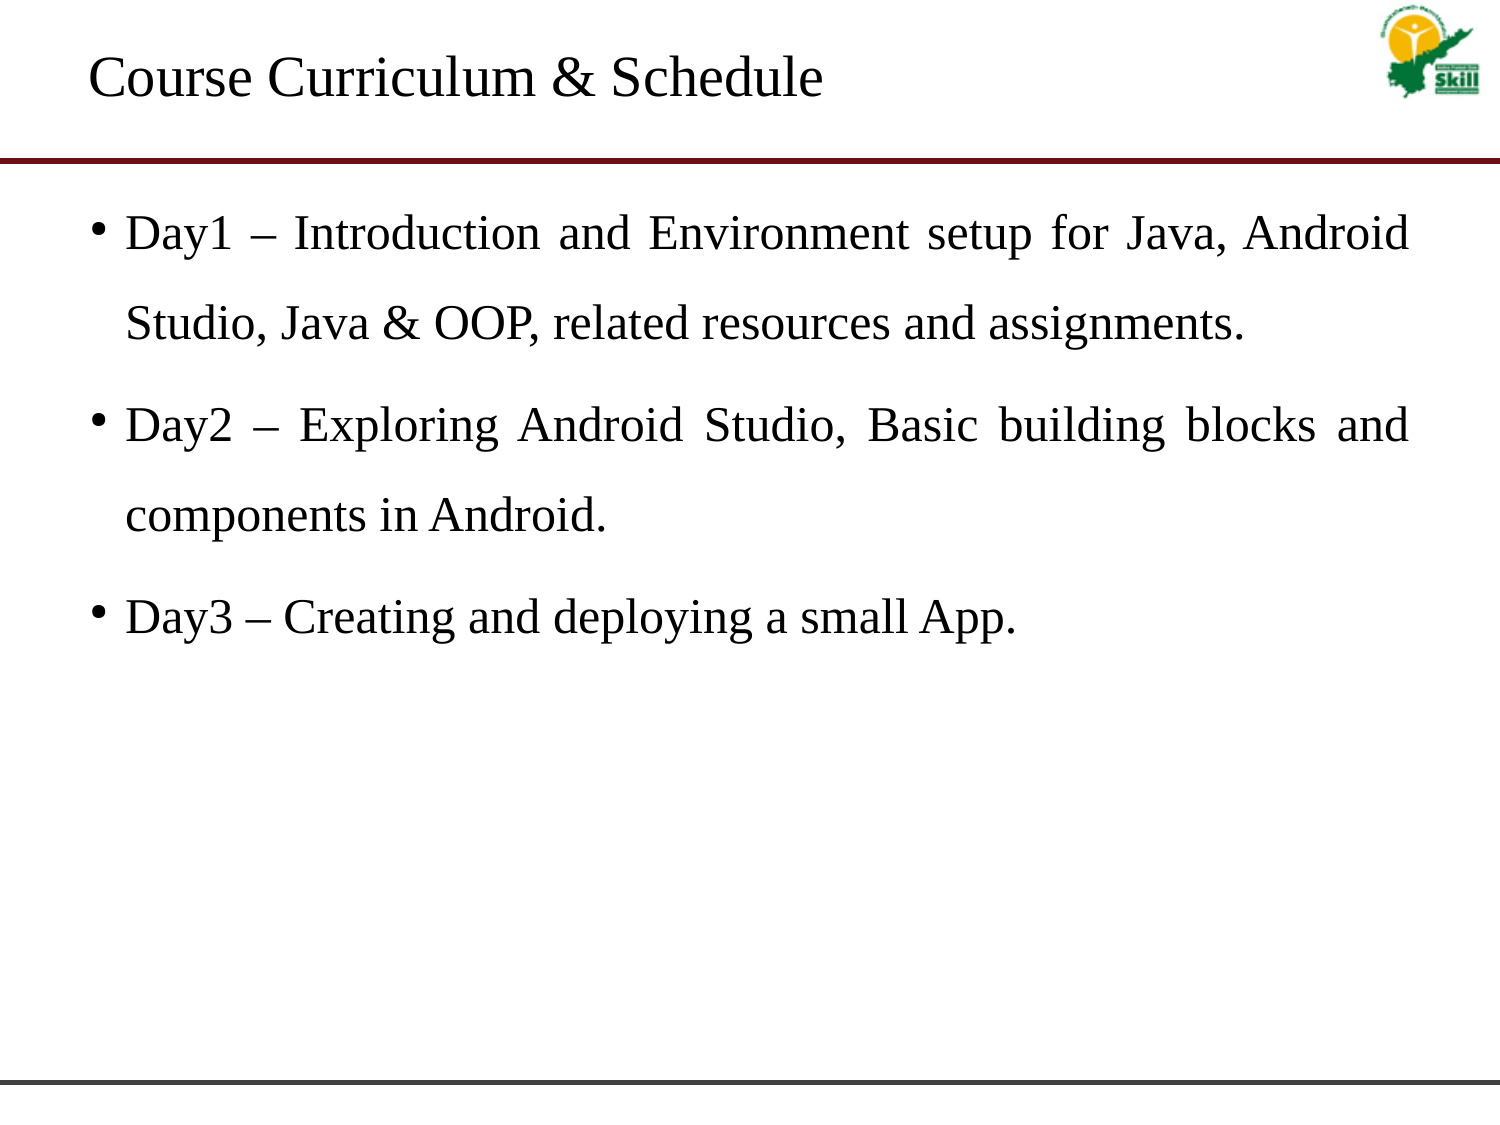

# Course Curriculum & Schedule
Day1 – Introduction and Environment setup for Java, Android Studio, Java & OOP, related resources and assignments.
Day2 – Exploring Android Studio, Basic building blocks and components in Android.
Day3 – Creating and deploying a small App.